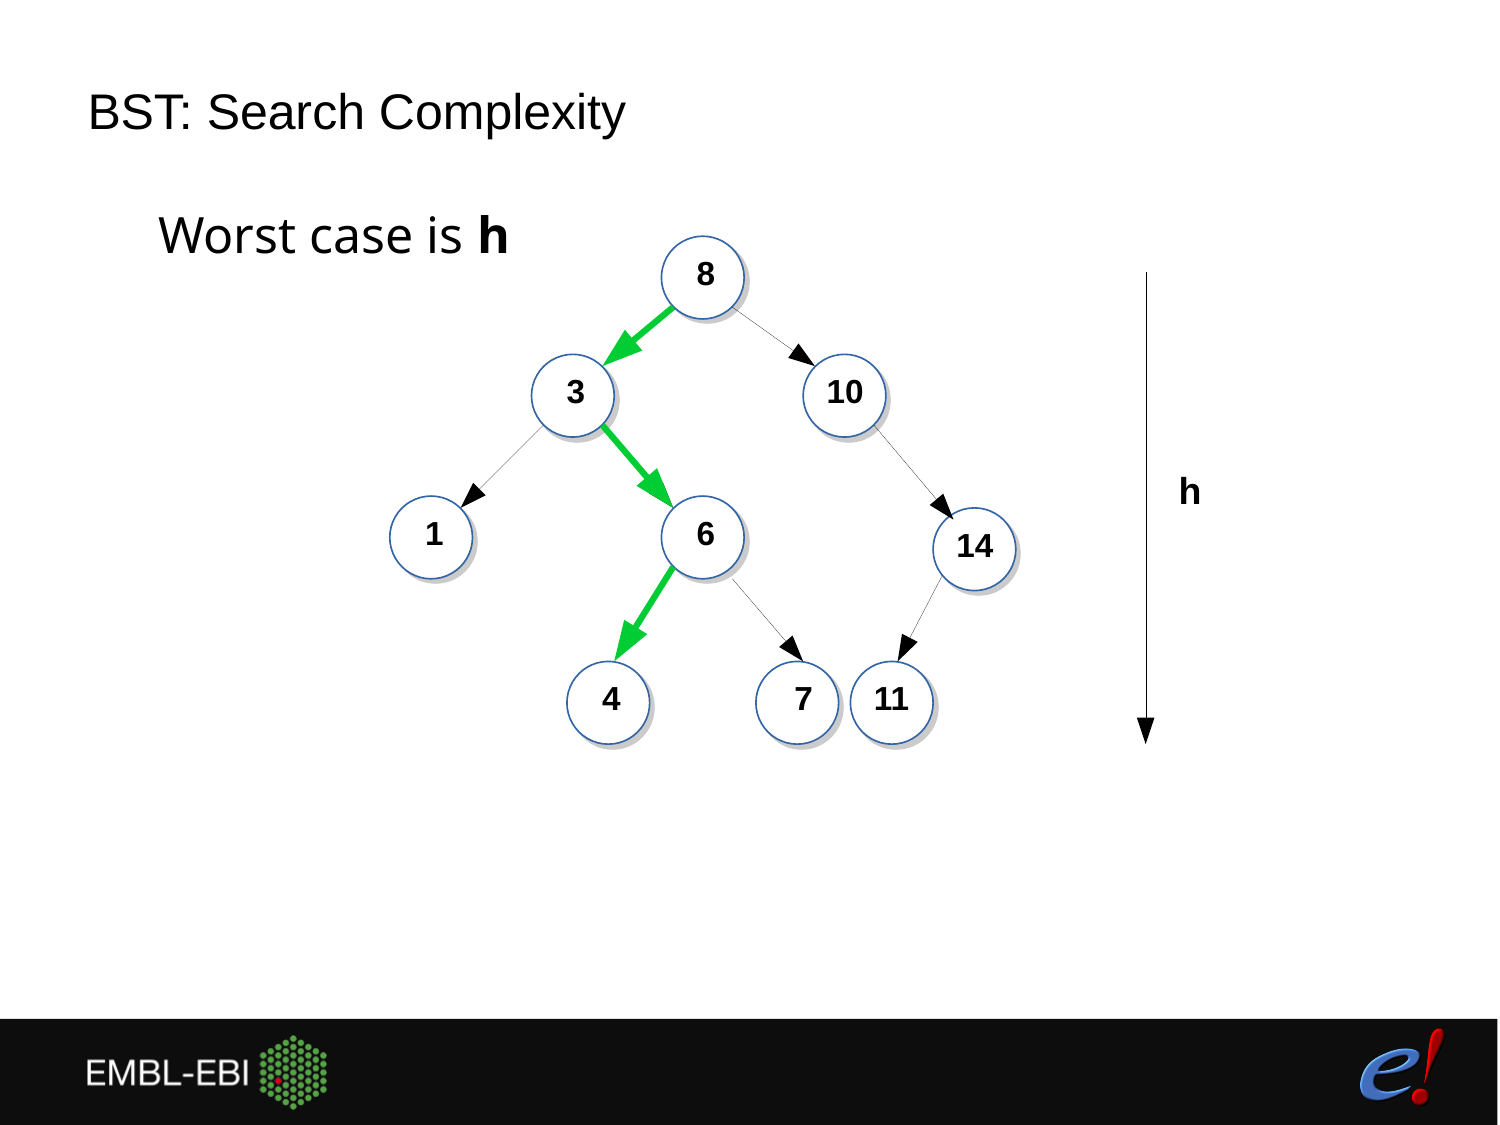

# BST: Search Complexity
Worst case is h
8
3
10
h
1
6
14
4
7
11